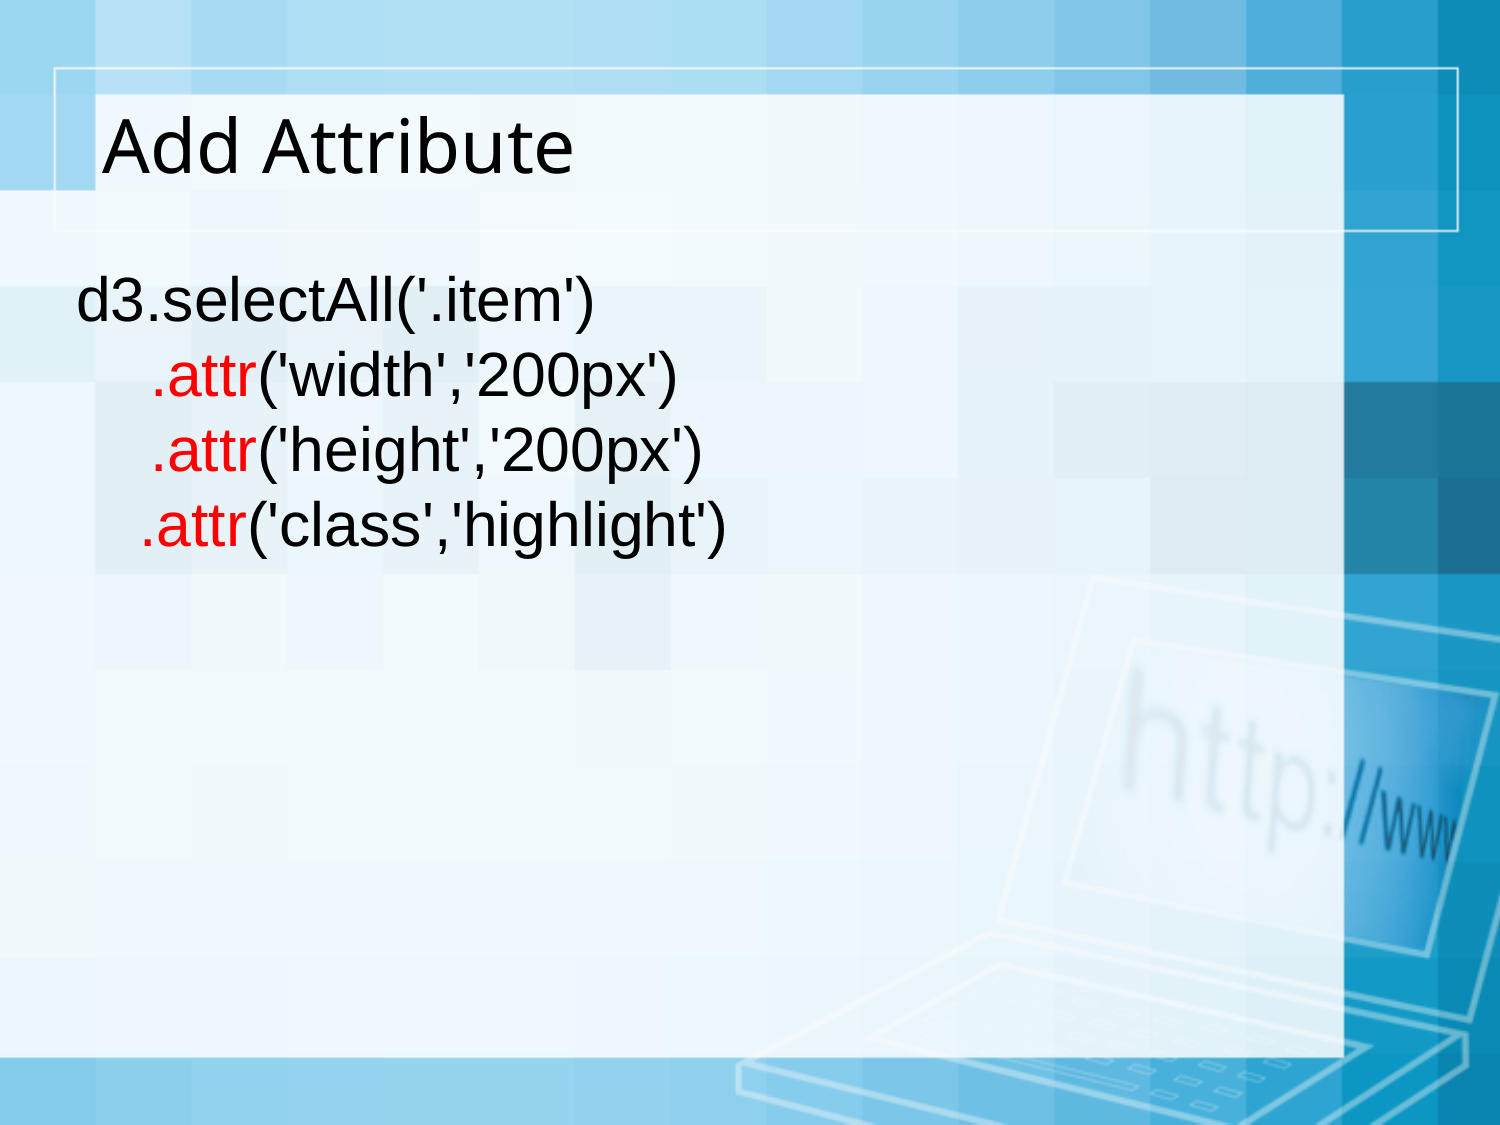

# Add Attribute
d3.selectAll('.item')
	.attr('width','200px')
	.attr('height','200px')
.attr('class','highlight')